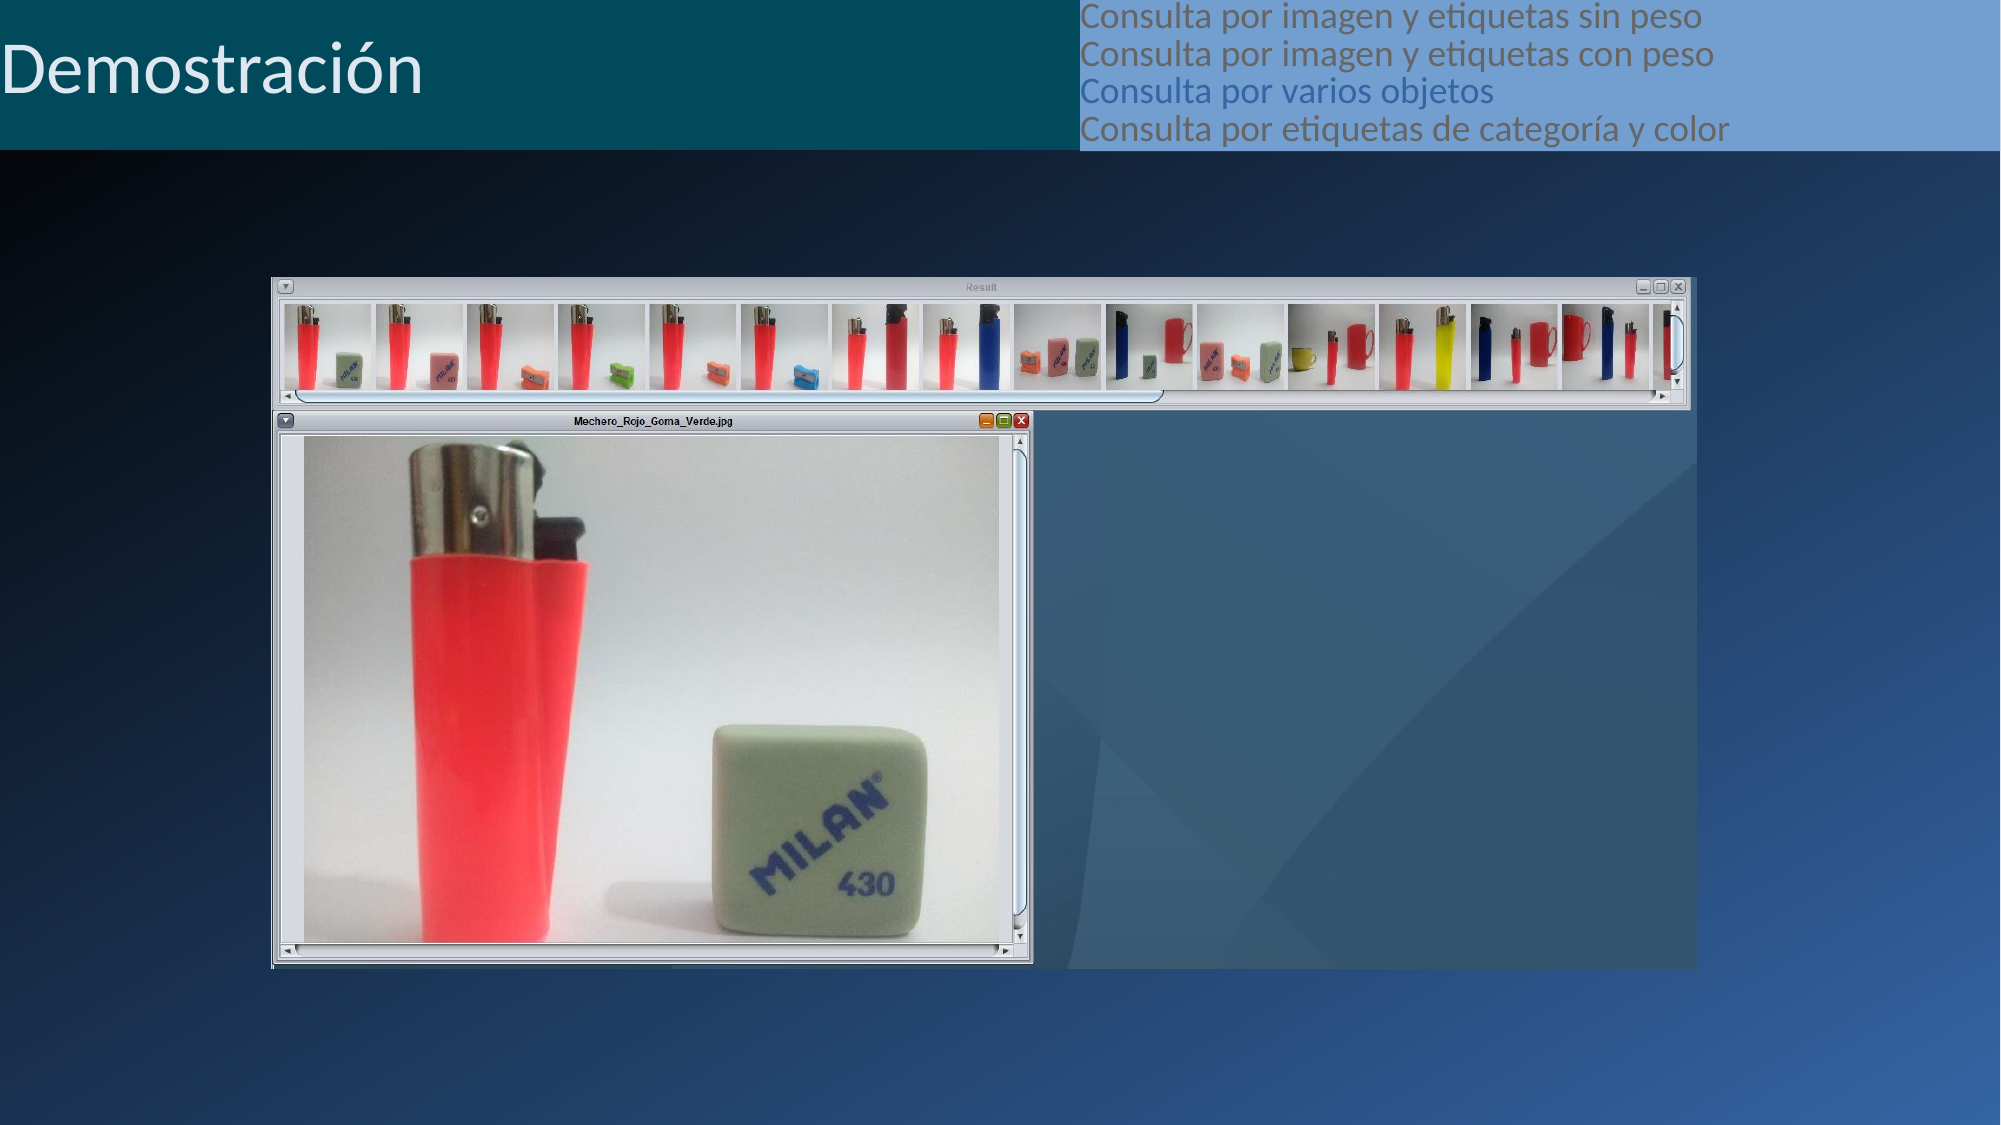

# Demostración
Consulta por imagen y etiquetas sin peso
Consulta por imagen y etiquetas con peso
Consulta por varios objetos
Consulta por etiquetas de categoría y color